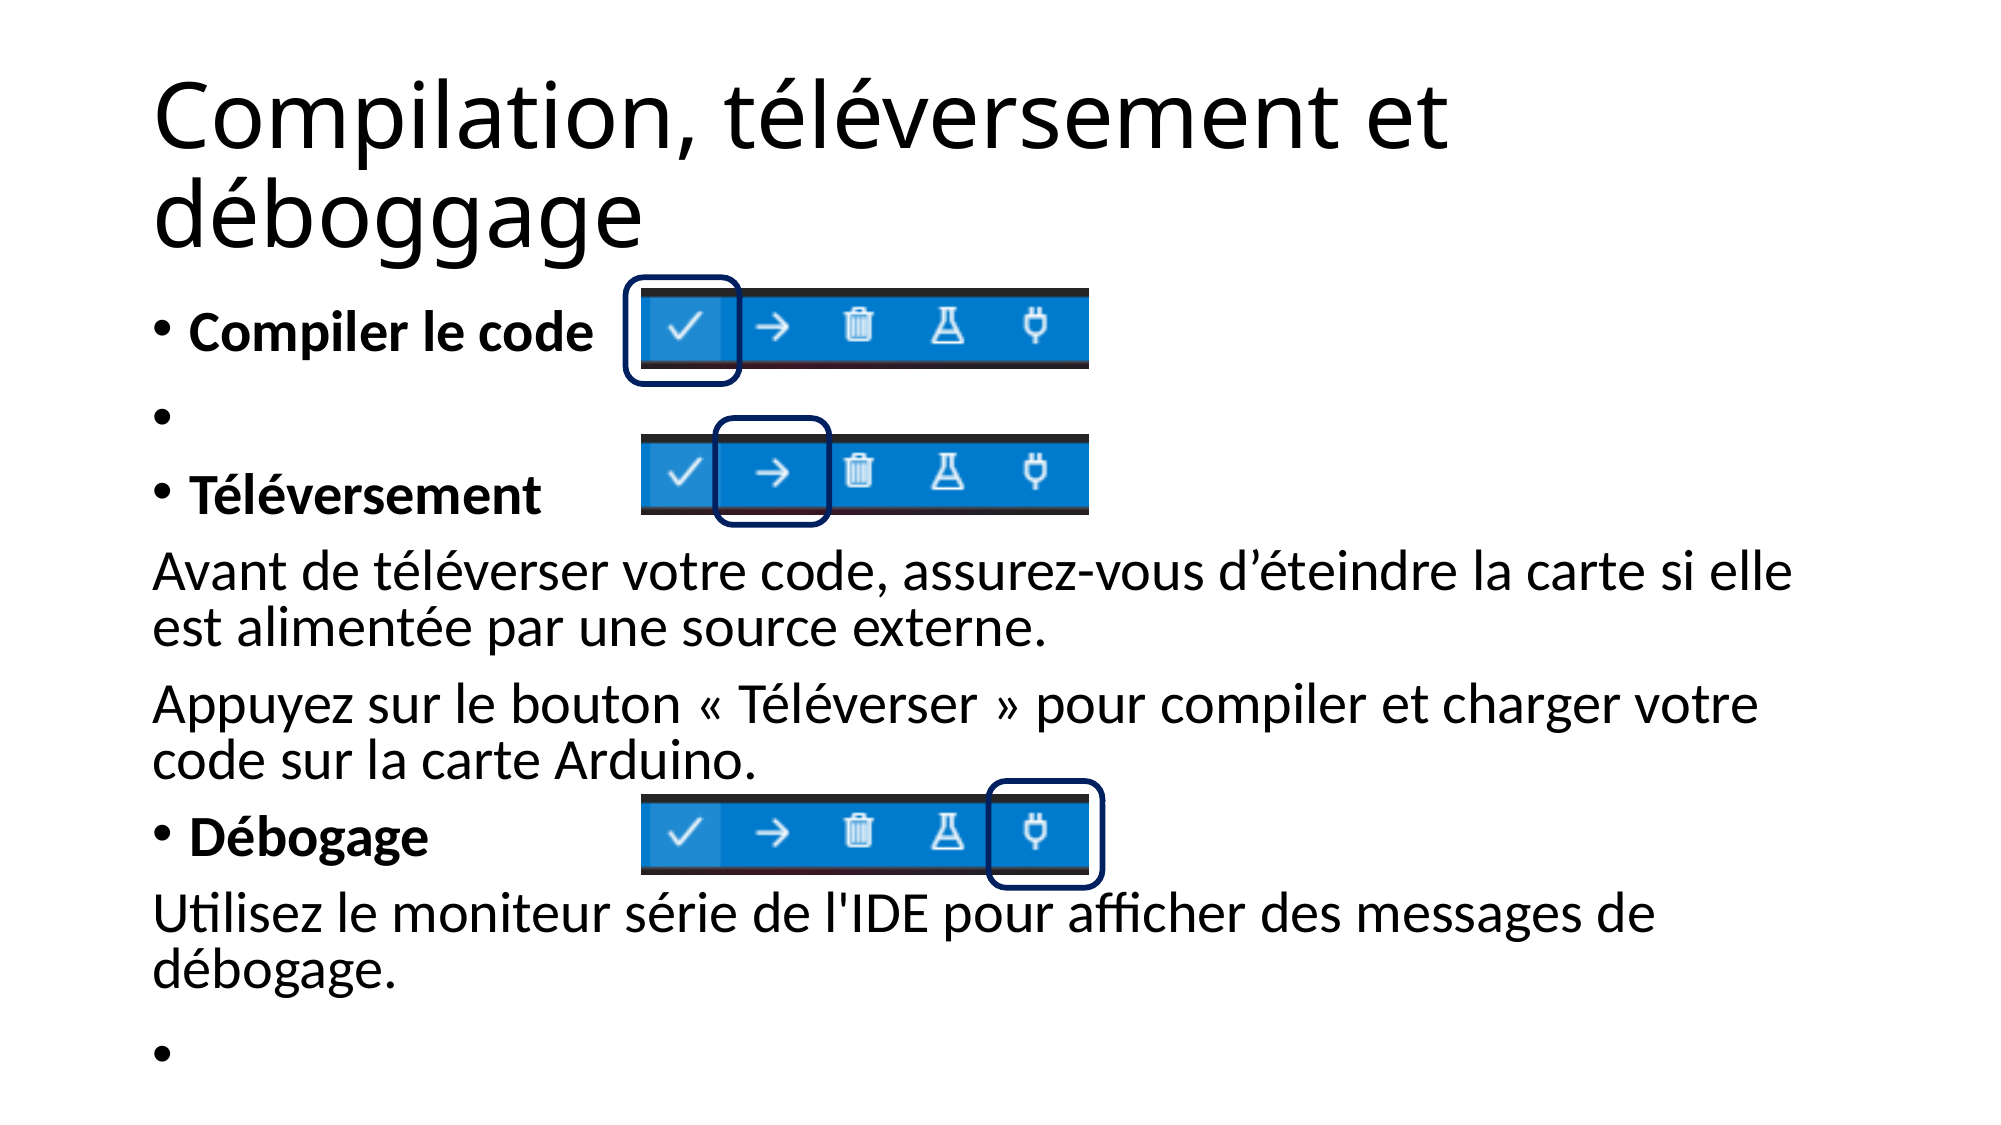

# Compilation, téléversement et déboggage
Compiler le code
Téléversement
Avant de téléverser votre code, assurez-vous d’éteindre la carte si elle est alimentée par une source externe.
Appuyez sur le bouton « Téléverser » pour compiler et charger votre code sur la carte Arduino.
Débogage
Utilisez le moniteur série de l'IDE pour afficher des messages de débogage.